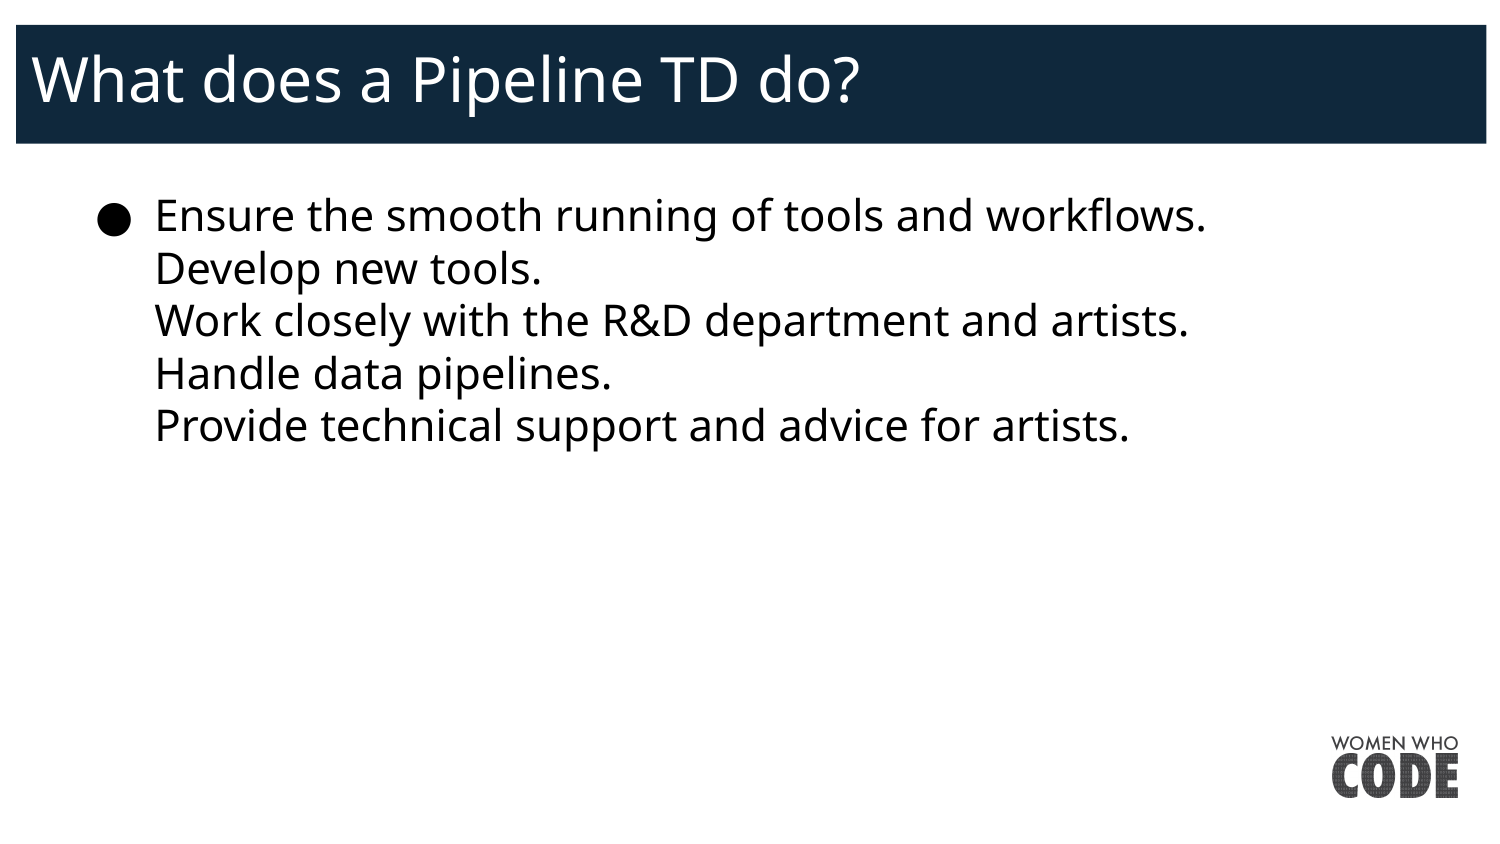

What does a Pipeline TD do?
# Ensure the smooth running of tools and workflows. Develop new tools. Work closely with the R&D department and artists. Handle data pipelines. Provide technical support and advice for artists.